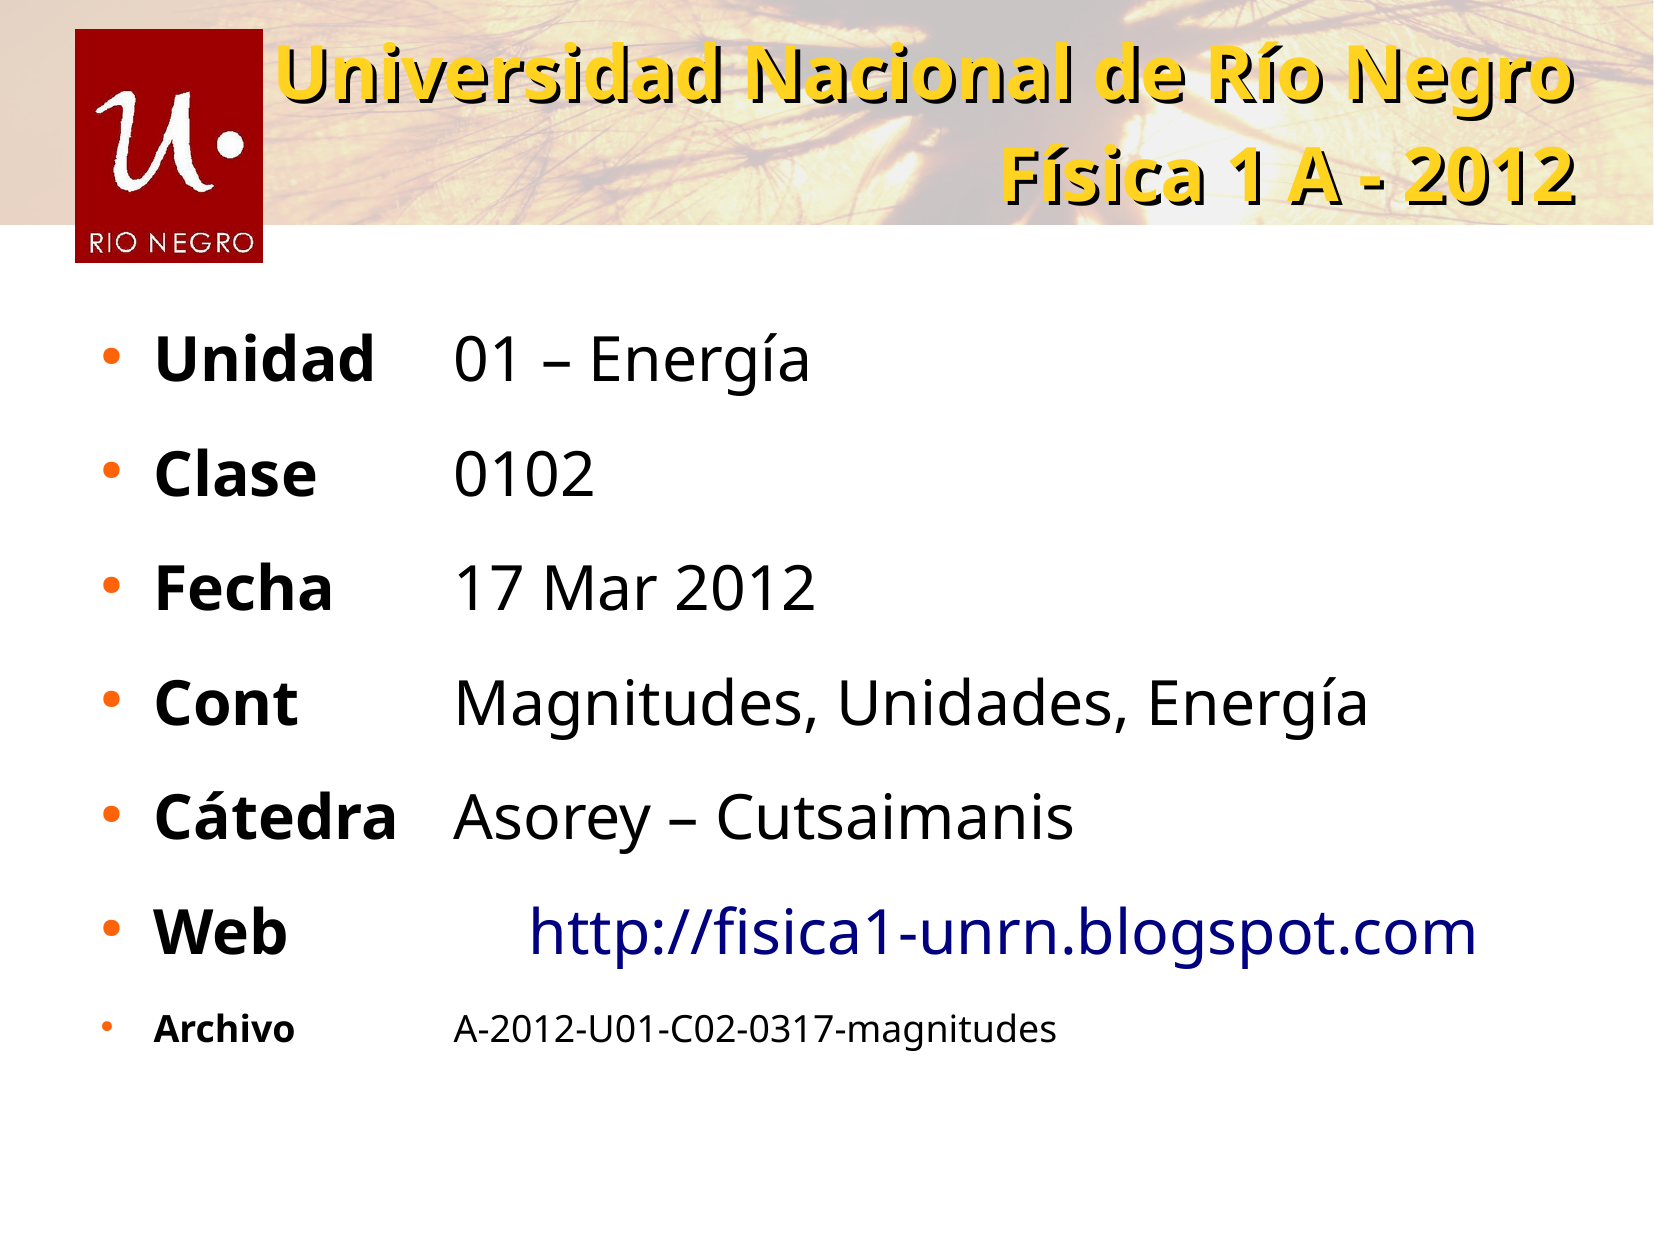

# Universidad Nacional de Río Negro Física 1 A - 2012
Unidad 	01 – Energía
Clase		0102
Fecha		17 Mar 2012
Cont			Magnitudes, Unidades, Energía
Cátedra	Asorey – Cutsaimanis
Web 			http://fisica1-unrn.blogspot.com
Archivo			A-2012-U01-C02-0317-magnitudes